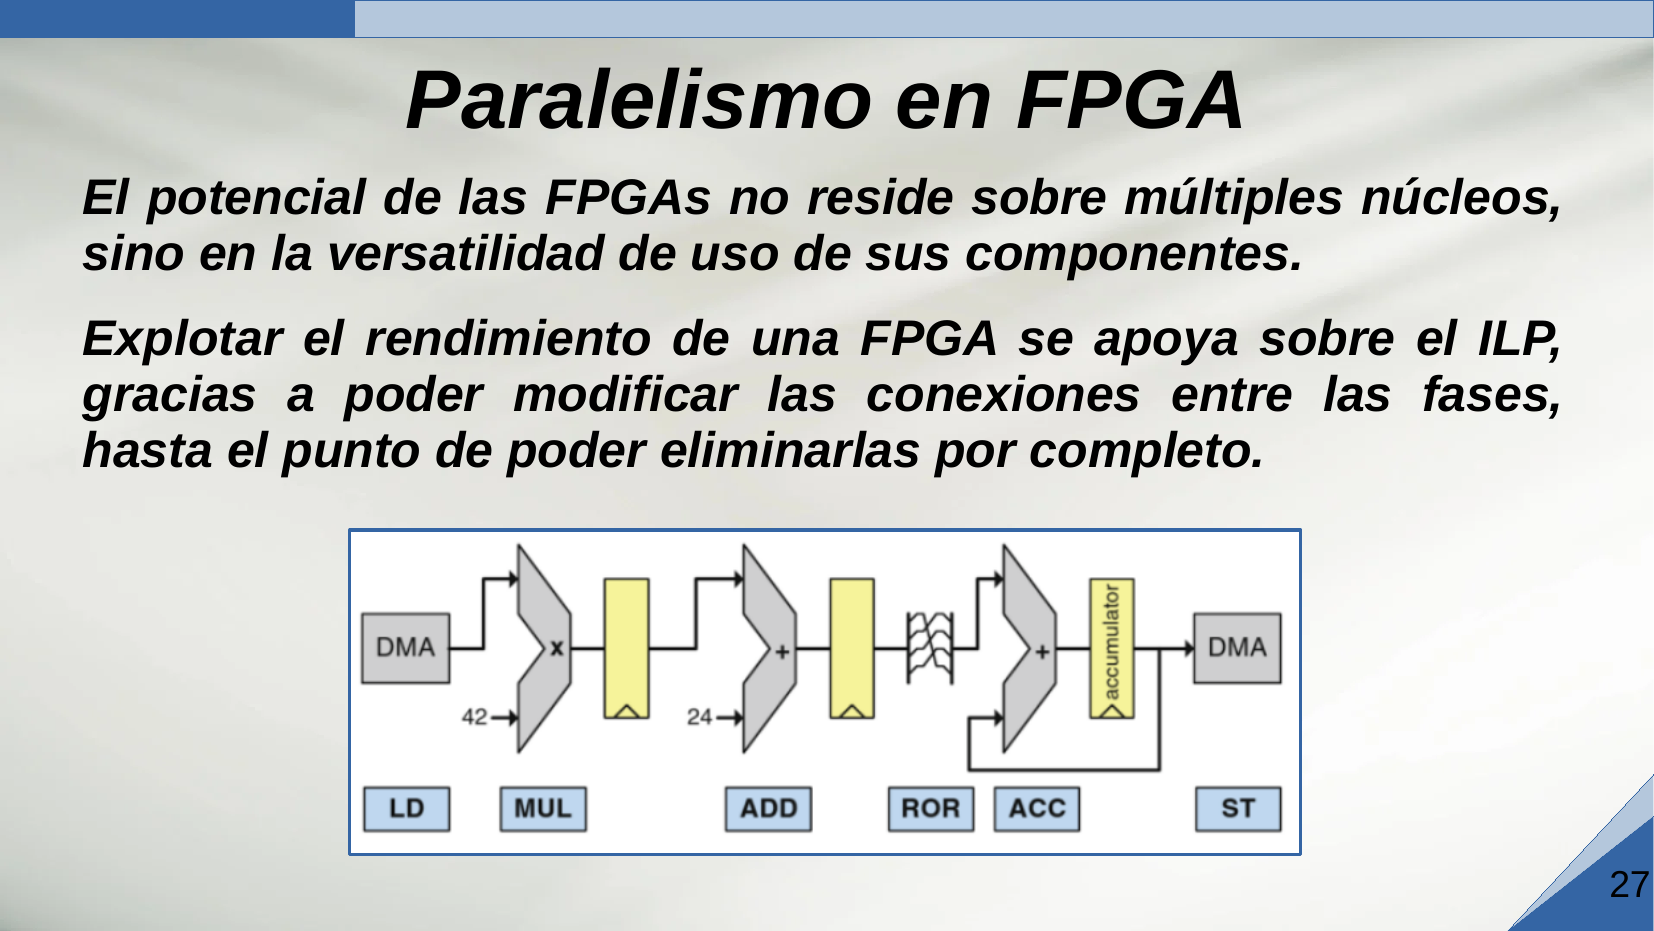

Paralelismo en FPGA
# El potencial de las FPGAs no reside sobre múltiples núcleos, sino en la versatilidad de uso de sus componentes.
Explotar el rendimiento de una FPGA se apoya sobre el ILP, gracias a poder modificar las conexiones entre las fases, hasta el punto de poder eliminarlas por completo.